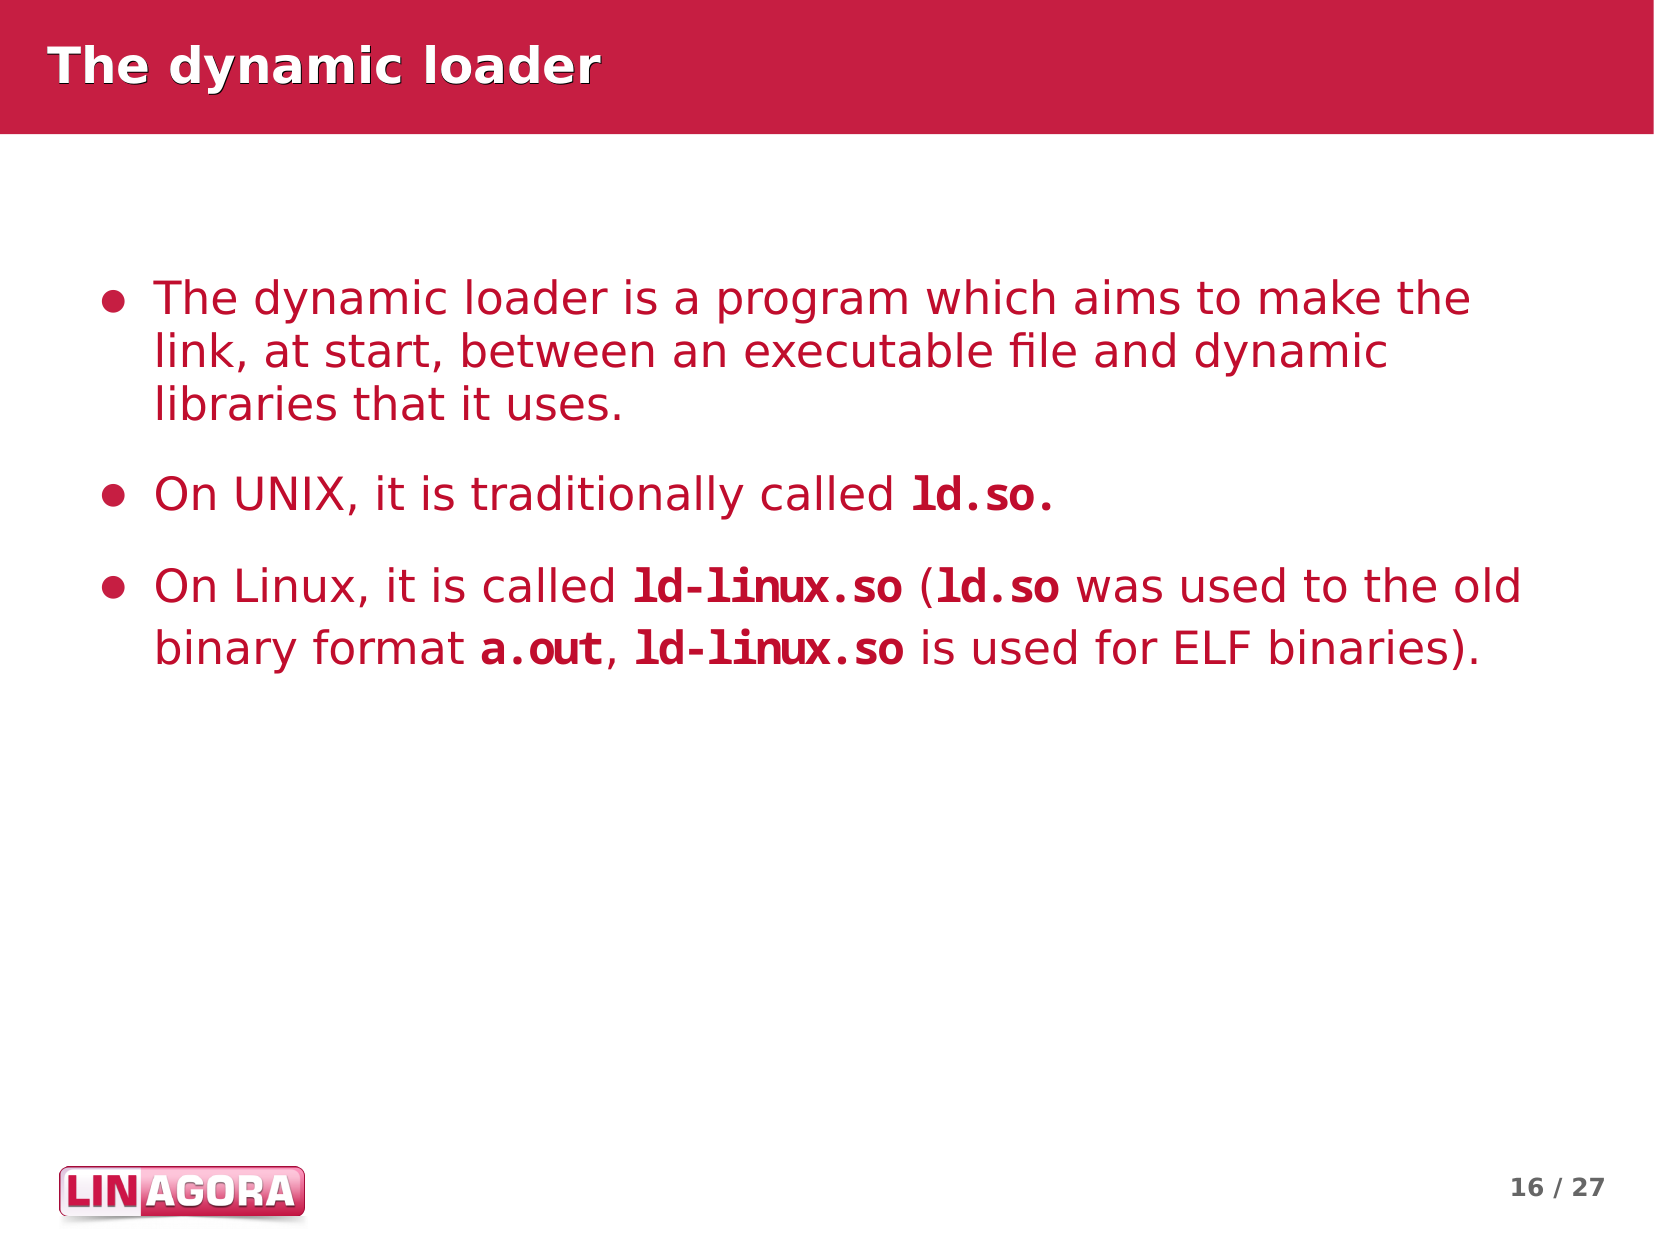

# The dynamic loader
The dynamic loader is a program which aims to make the link, at start, between an executable file and dynamic libraries that it uses.
On UNIX, it is traditionally called ld.so.
On Linux, it is called ld-linux.so (ld.so was used to the old binary format a.out, ld-linux.so is used for ELF binaries).